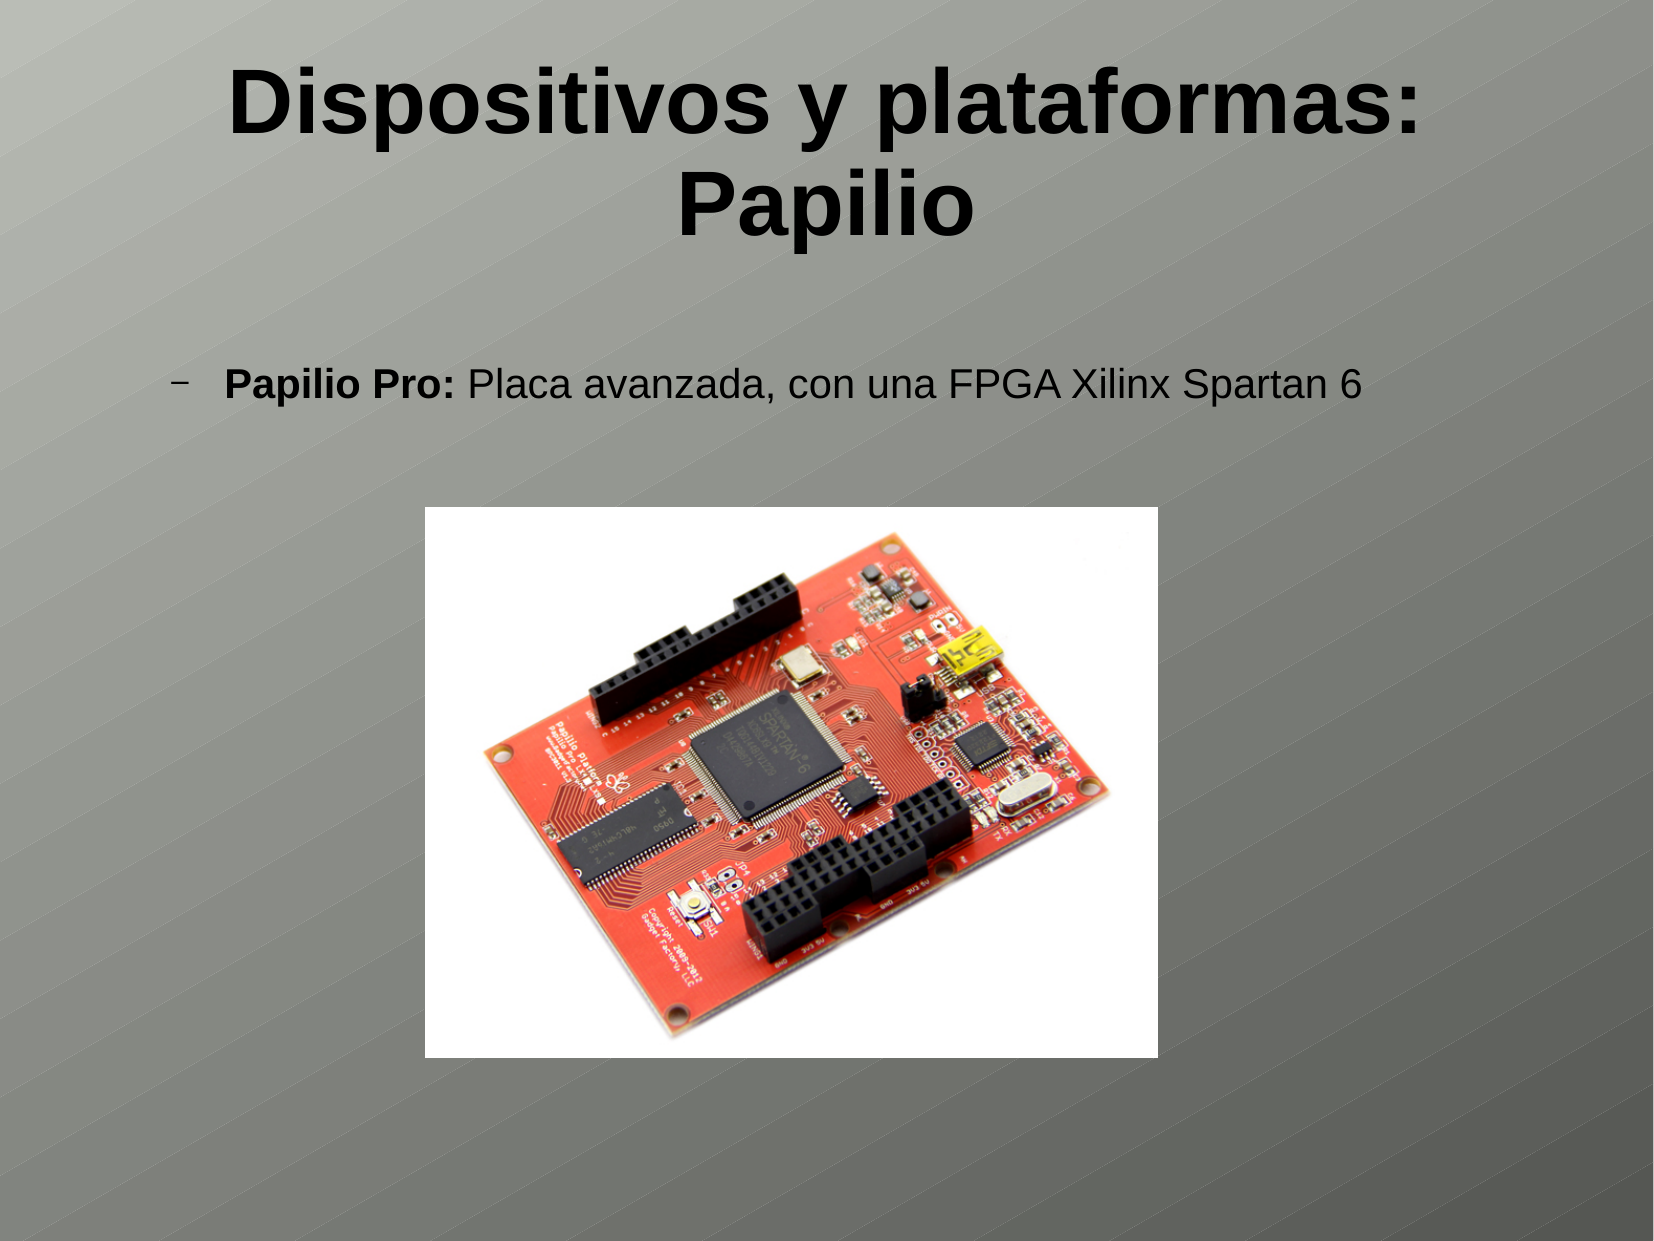

# Dispositivos y plataformas: Papilio
Papilio Pro: Placa avanzada, con una FPGA Xilinx Spartan 6